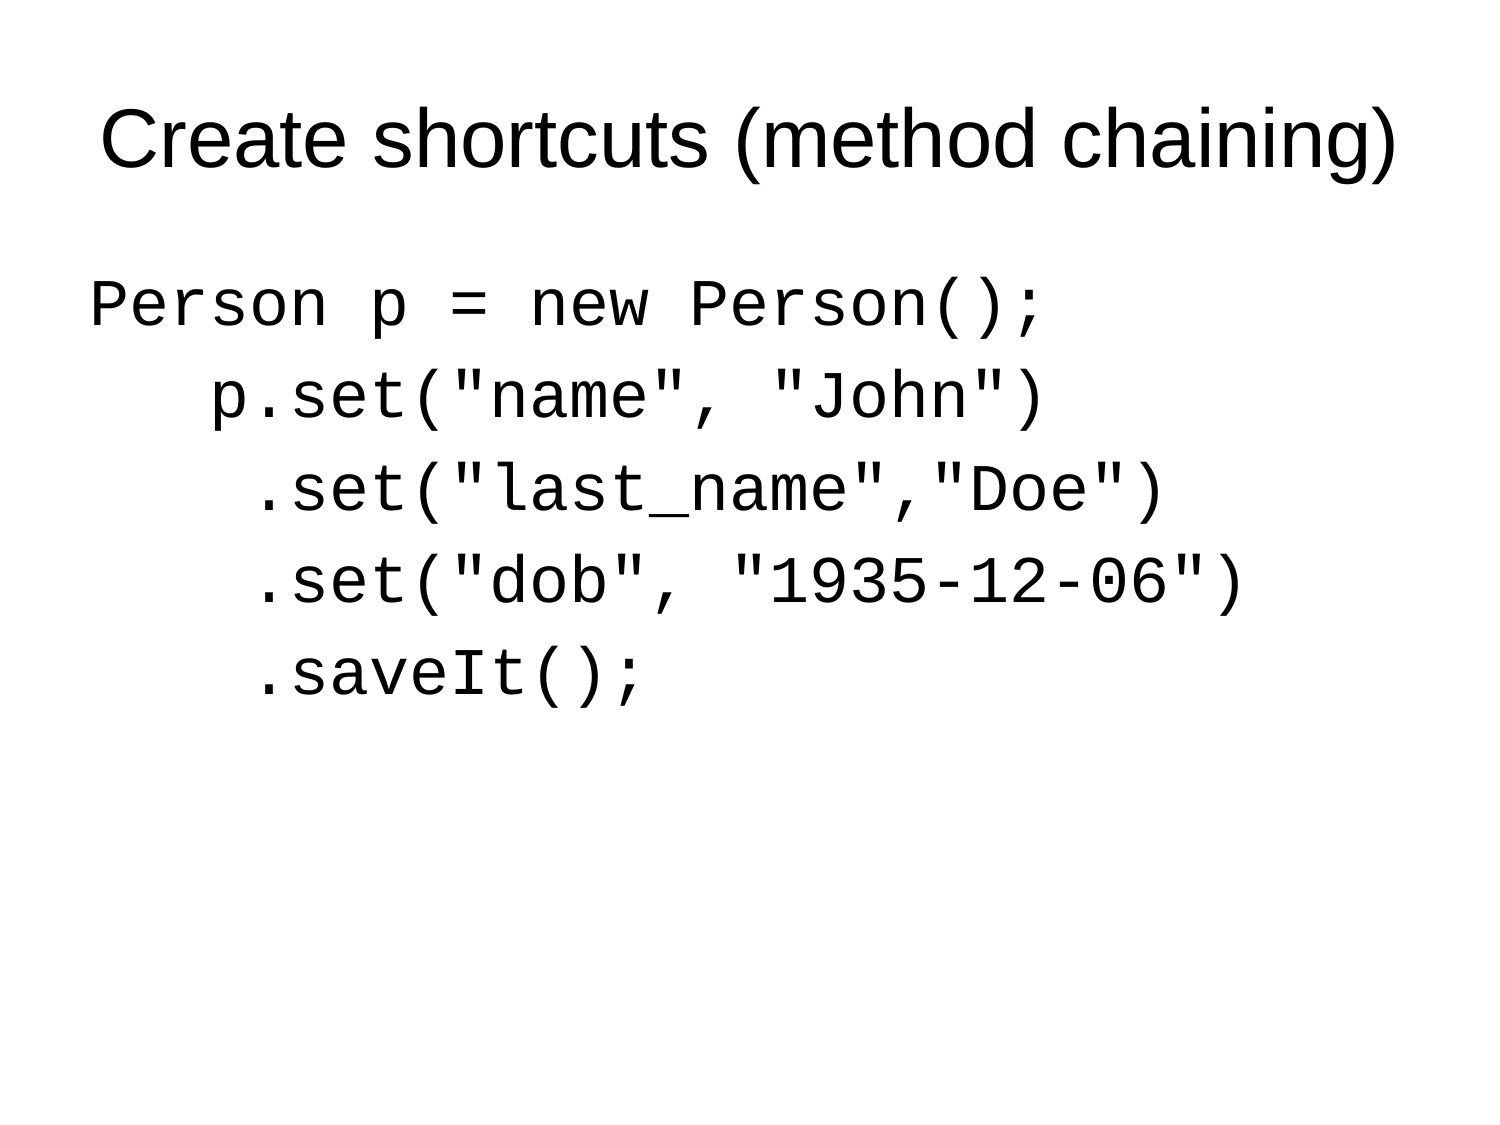

# Create shortcuts (method chaining)
Person p = new Person();
 p.set("name", "John")
 .set("last_name","Doe")
 .set("dob", "1935-12-06")
 .saveIt();